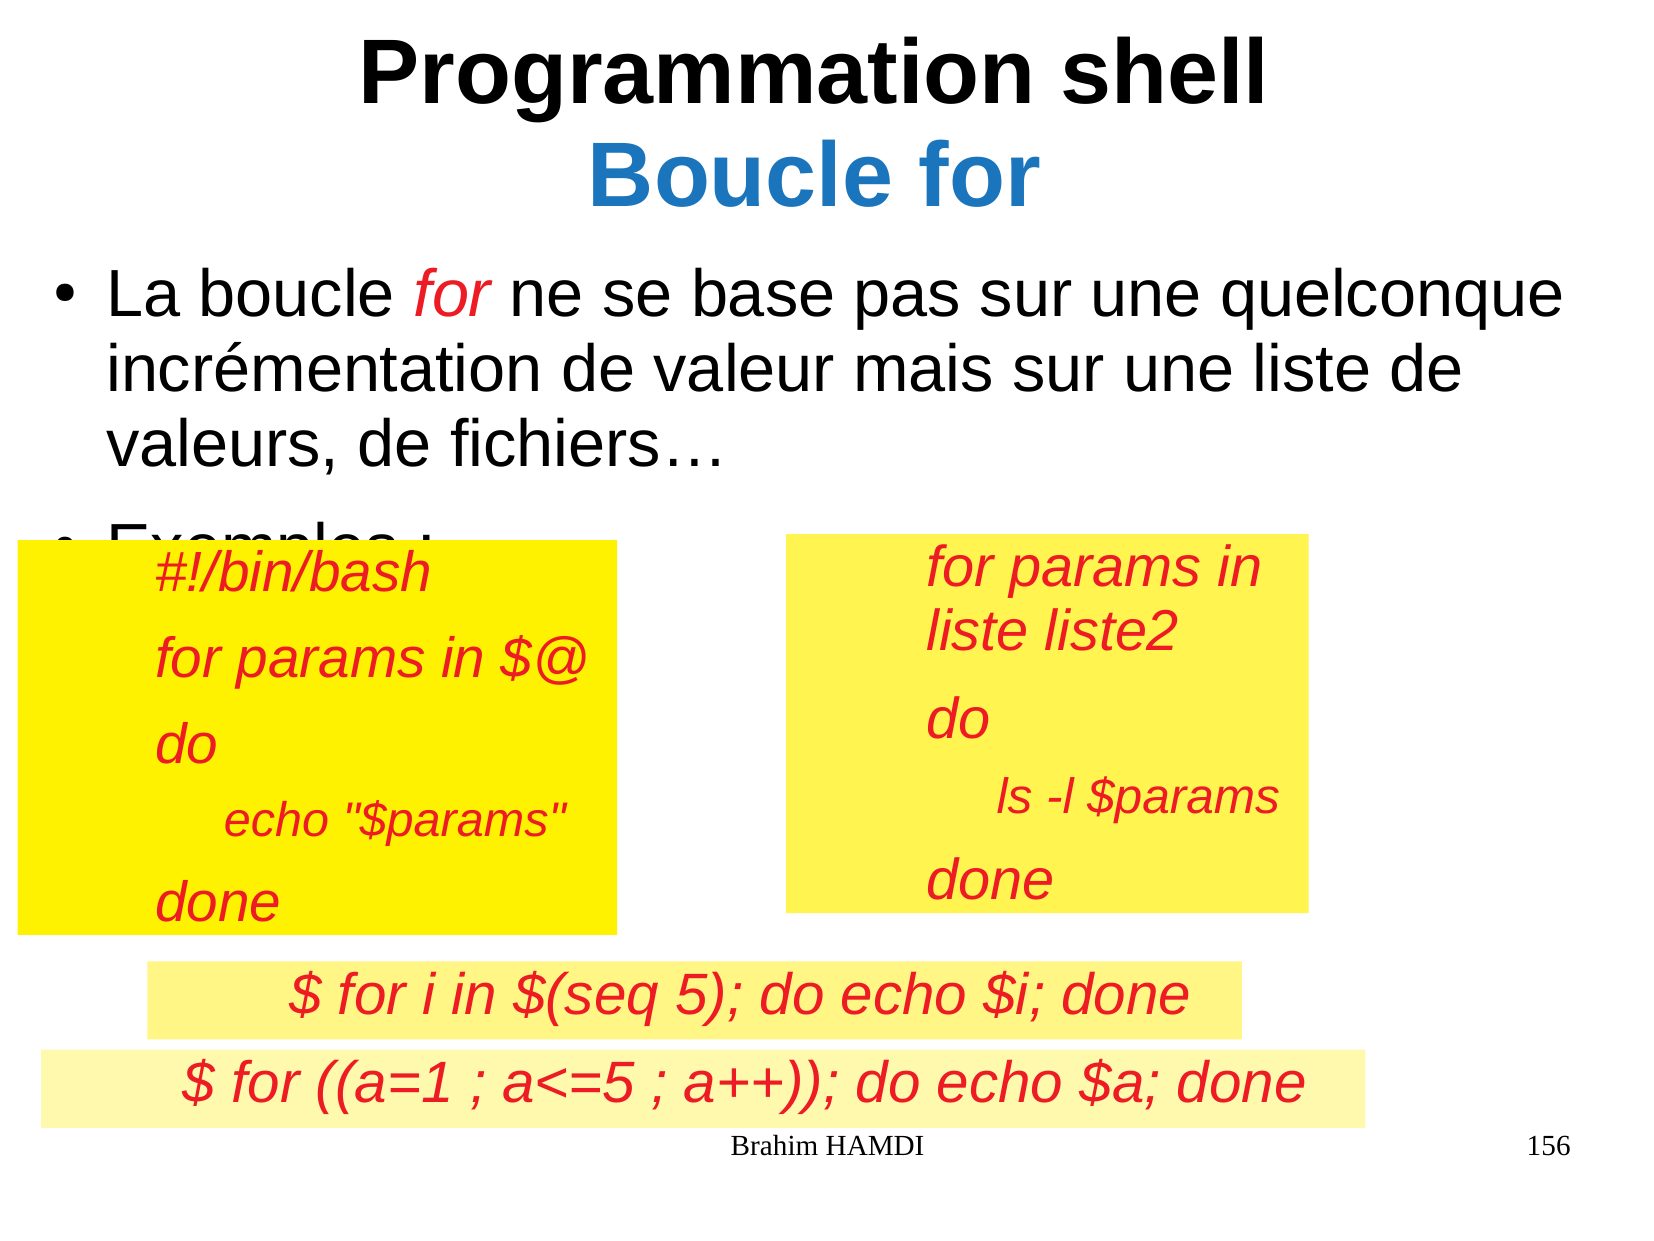

# Programmation shell Boucle for
La boucle for ne se base pas sur une quelconque incrémentation de valeur mais sur une liste de valeurs, de fichiers…
Exemples :
for params in liste liste2
do
ls -l $params
done
#!/bin/bash
for params in $@
do
echo "$params"
done
$ for i in $(seq 5); do echo $i; done
$ for ((a=1 ; a<=5 ; a++)); do echo $a; done
Brahim HAMDI
156